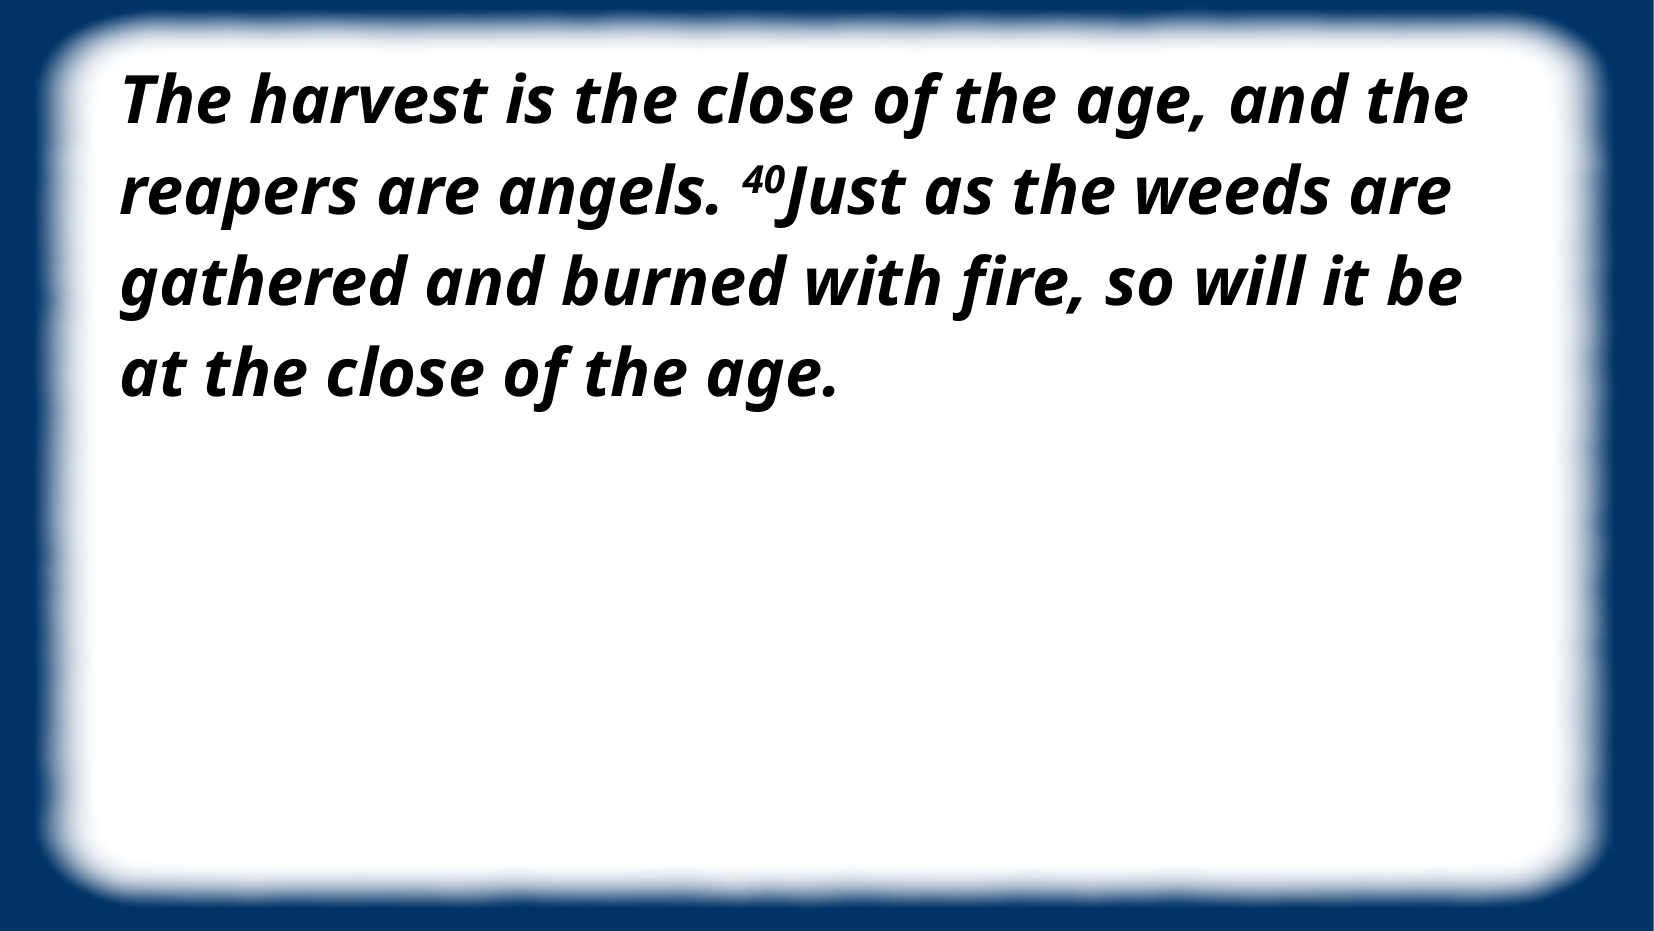

The harvest is the close of the age, and the reapers are angels. 40Just as the weeds are gathered and burned with fire, so will it be at the close of the age.